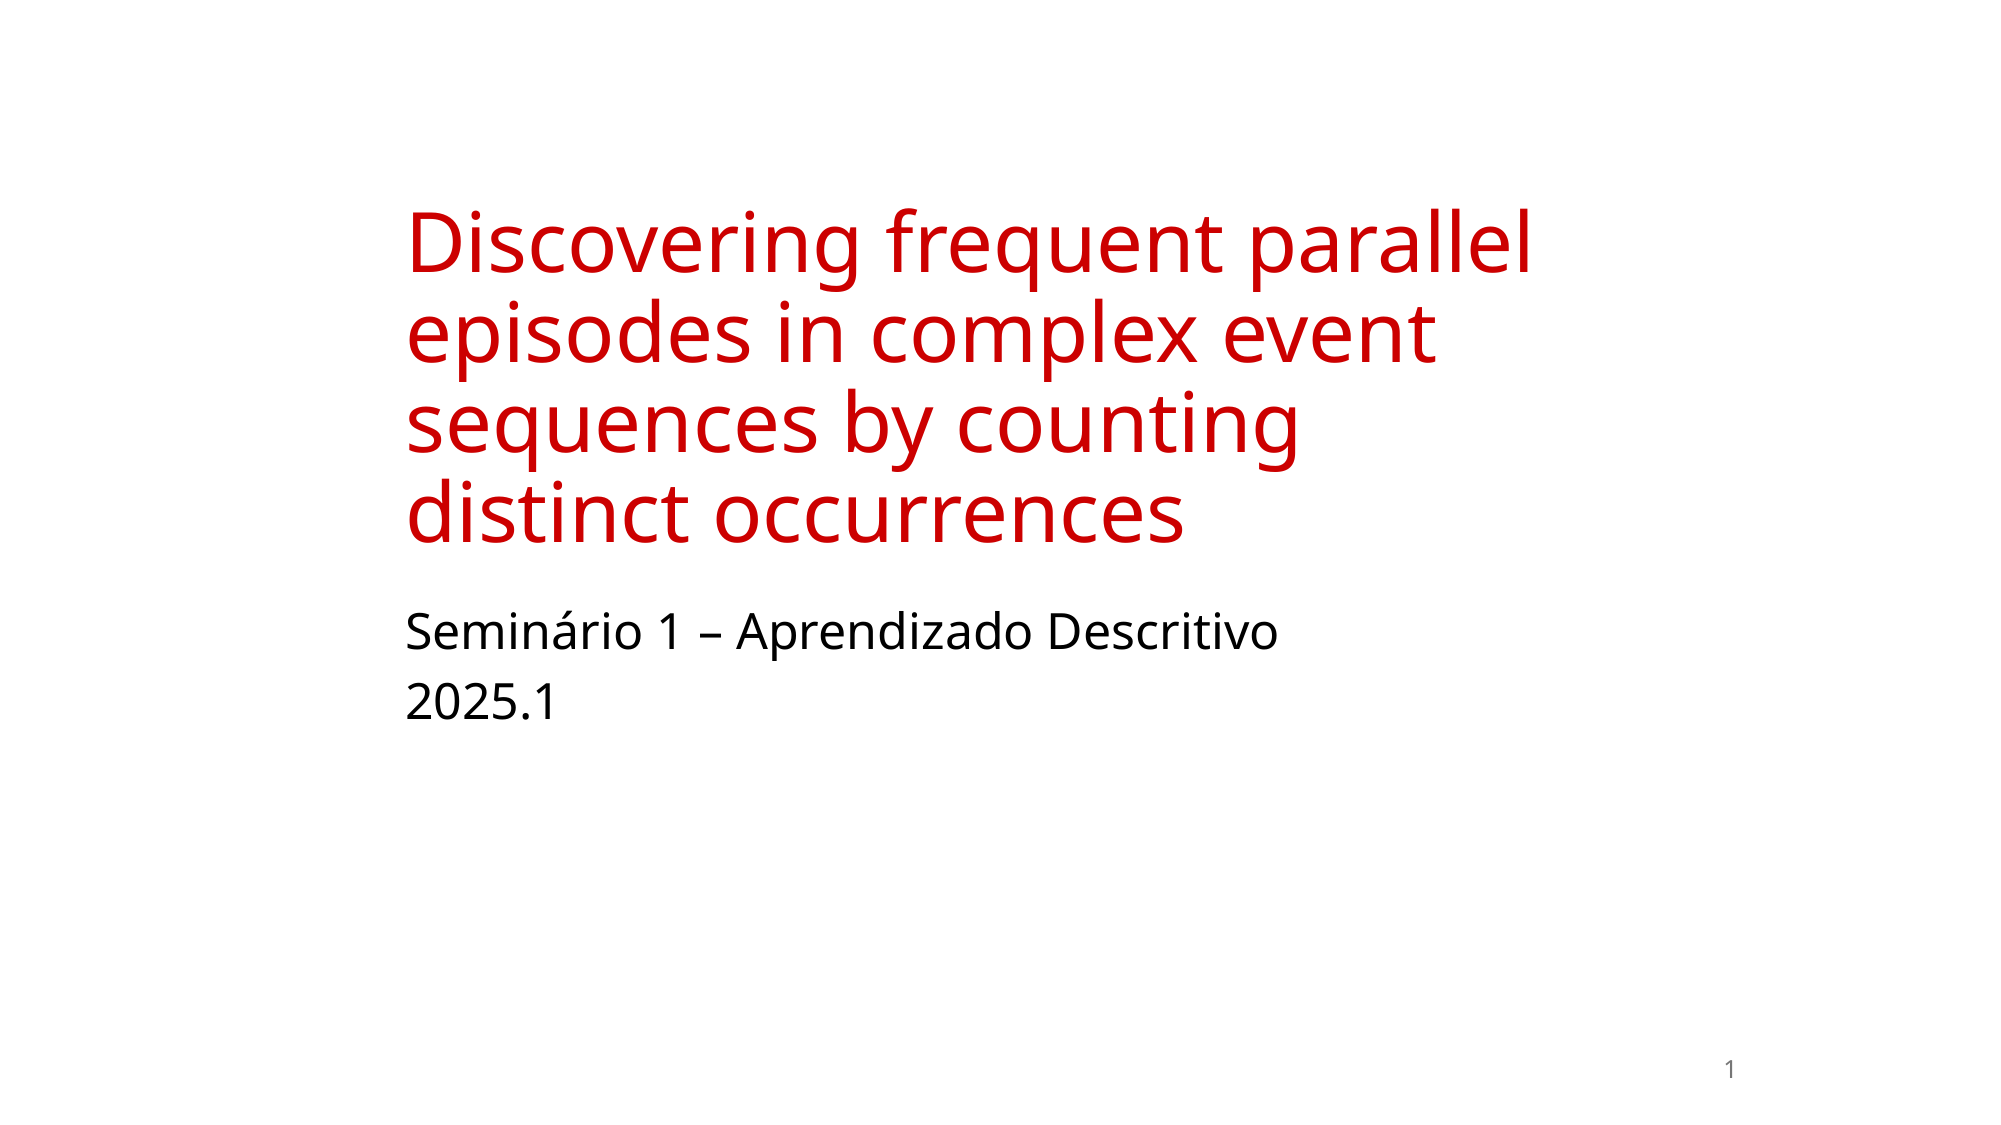

# Discovering frequent parallel episodes in complex event sequences by counting distinct occurrences
Seminário 1 – Aprendizado Descritivo
2025.1